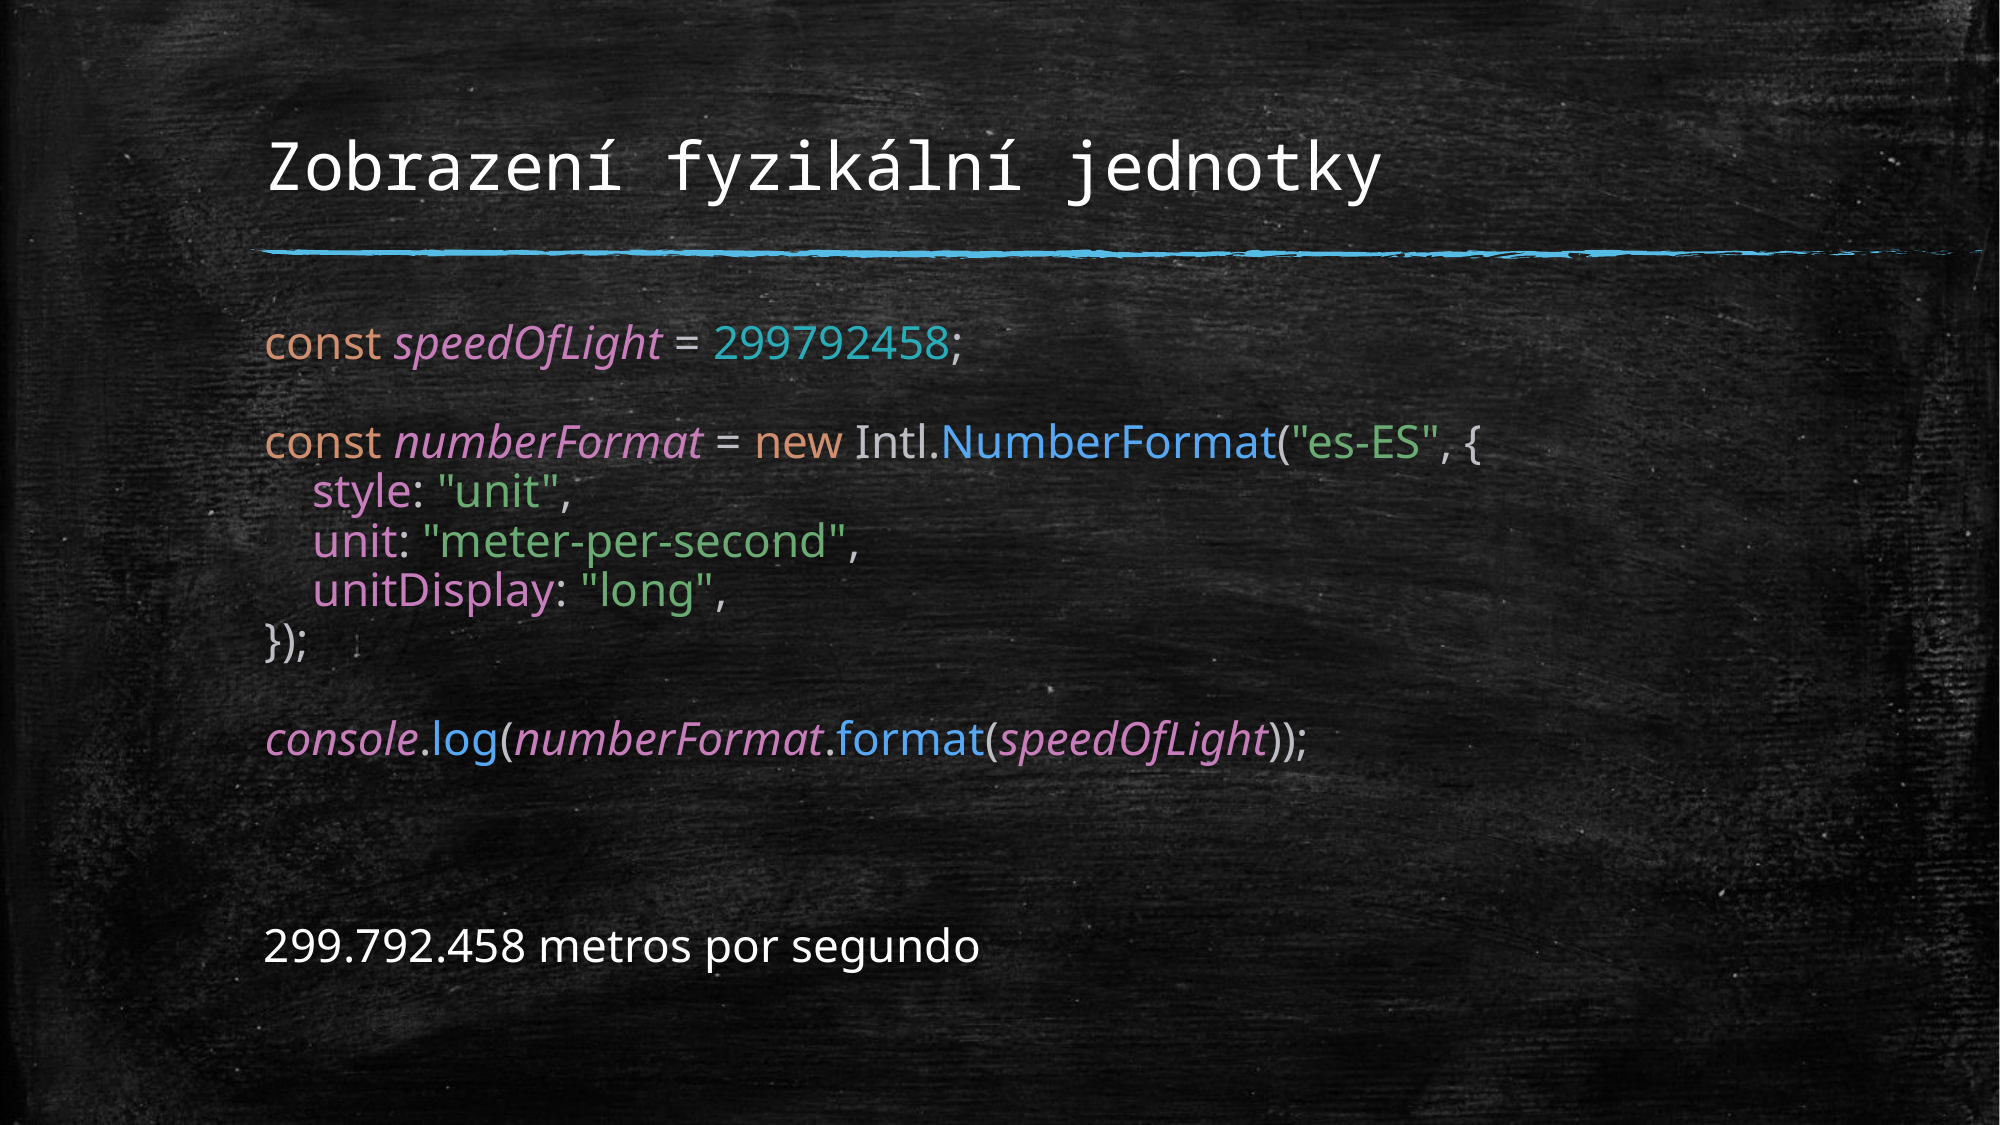

# Zobrazení fyzikální jednotky
const speedOfLight = 299792458;
const numberFormat = new Intl.NumberFormat("es-ES", {
 style: "unit",
 unit: "meter-per-second",
 unitDisplay: "long",
});
console.log(numberFormat.format(speedOfLight));
299.792.458 metros por segundo